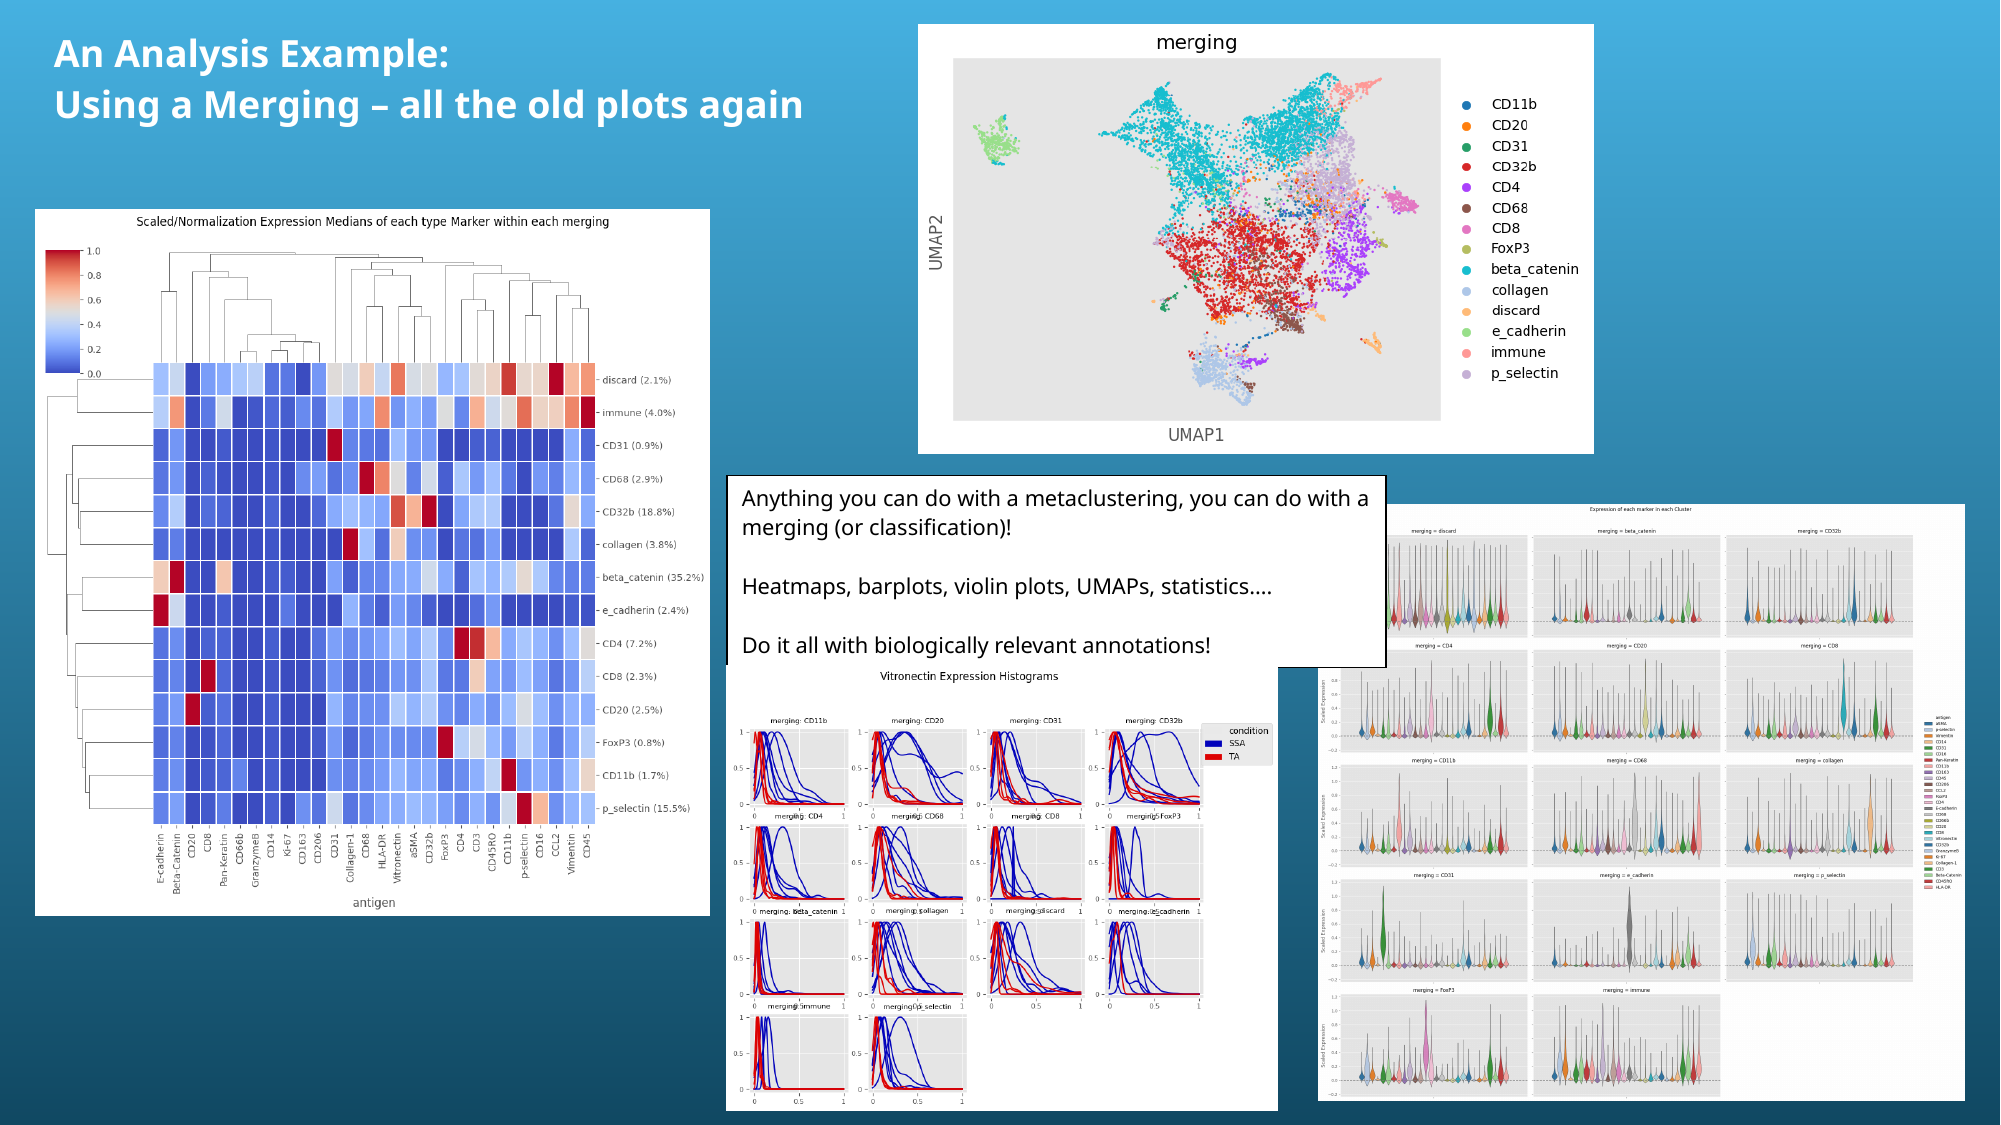

An Analysis Example:
Using a Merging – all the old plots again
Anything you can do with a metaclustering, you can do with a merging (or classification)!
Heatmaps, barplots, violin plots, UMAPs, statistics….
Do it all with biologically relevant annotations!